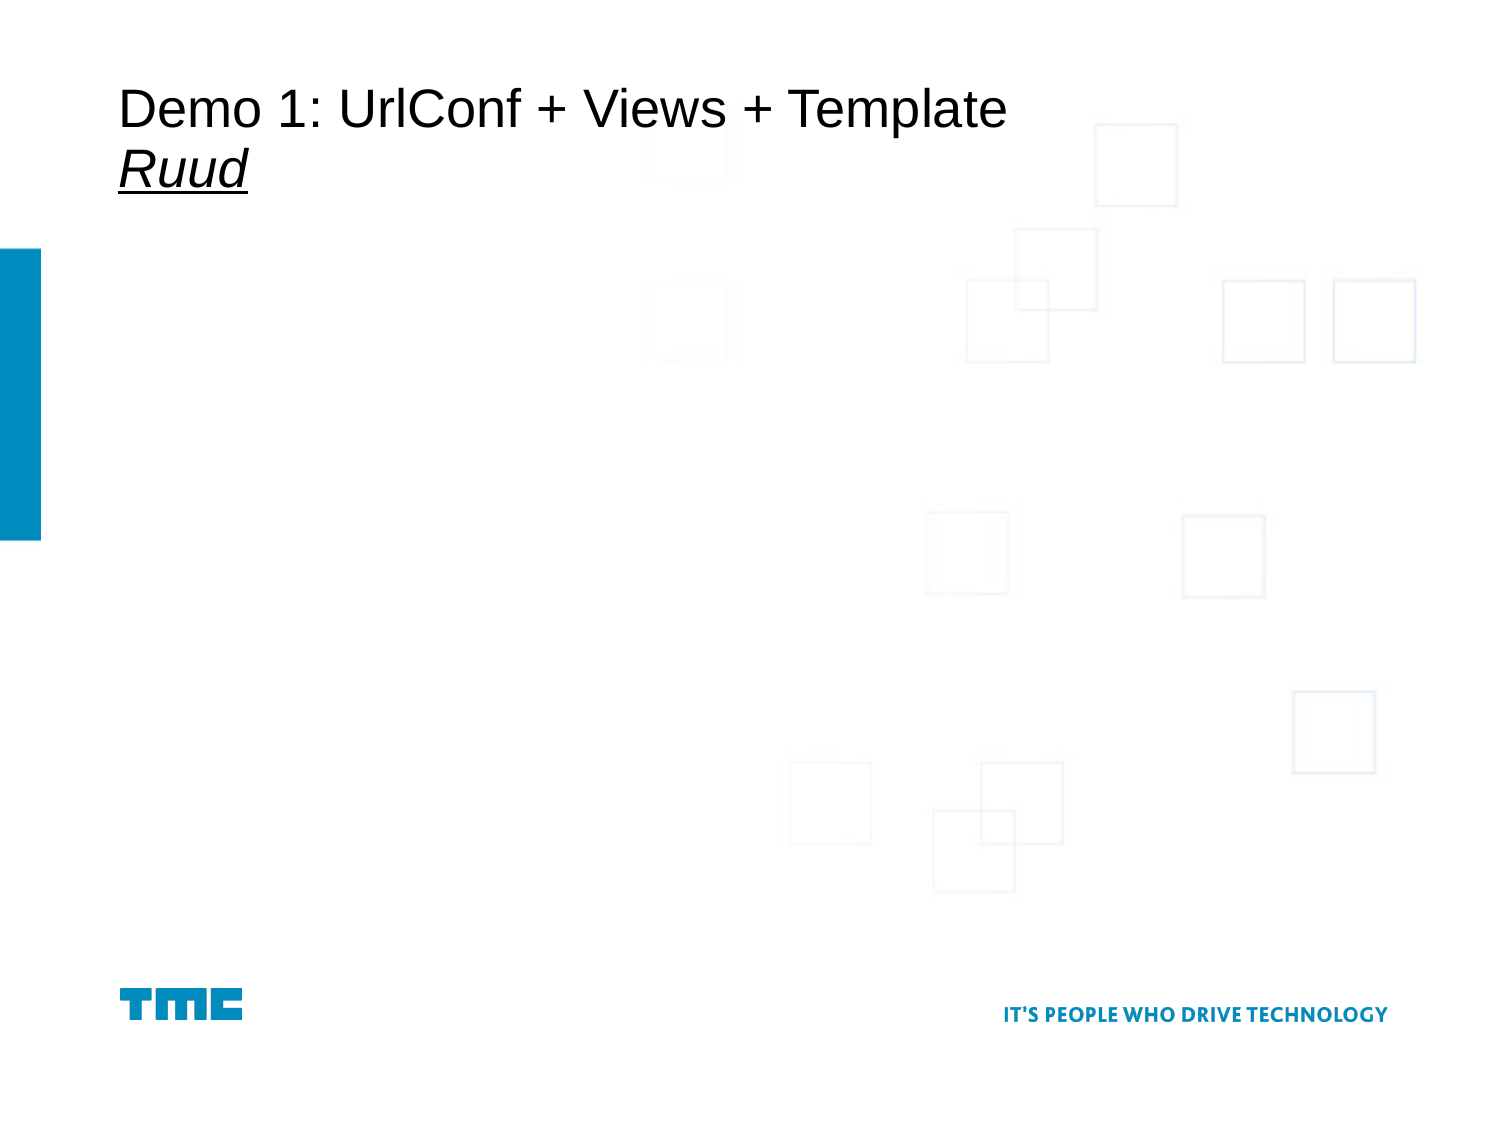

# Demo 1: UrlConf + Views + Template Ruud